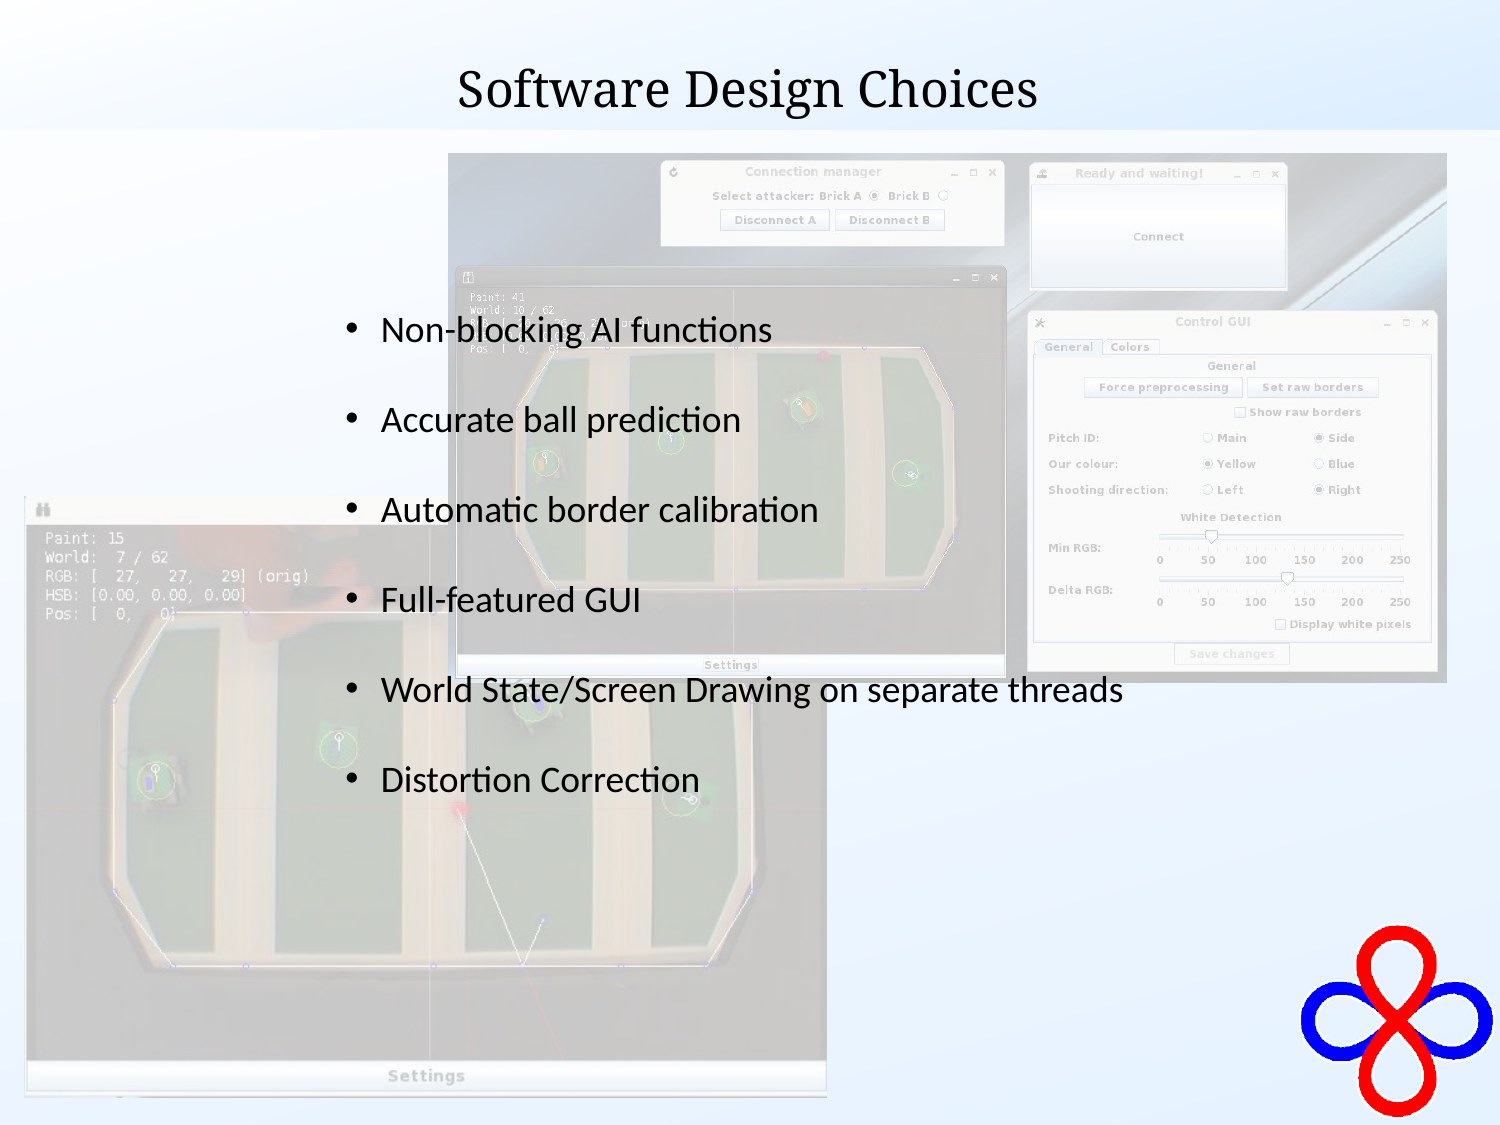

Software Design Choices
Non-blocking AI functions
Accurate ball prediction
Automatic border calibration
Full-featured GUI
World State/Screen Drawing on separate threads
Distortion Correction